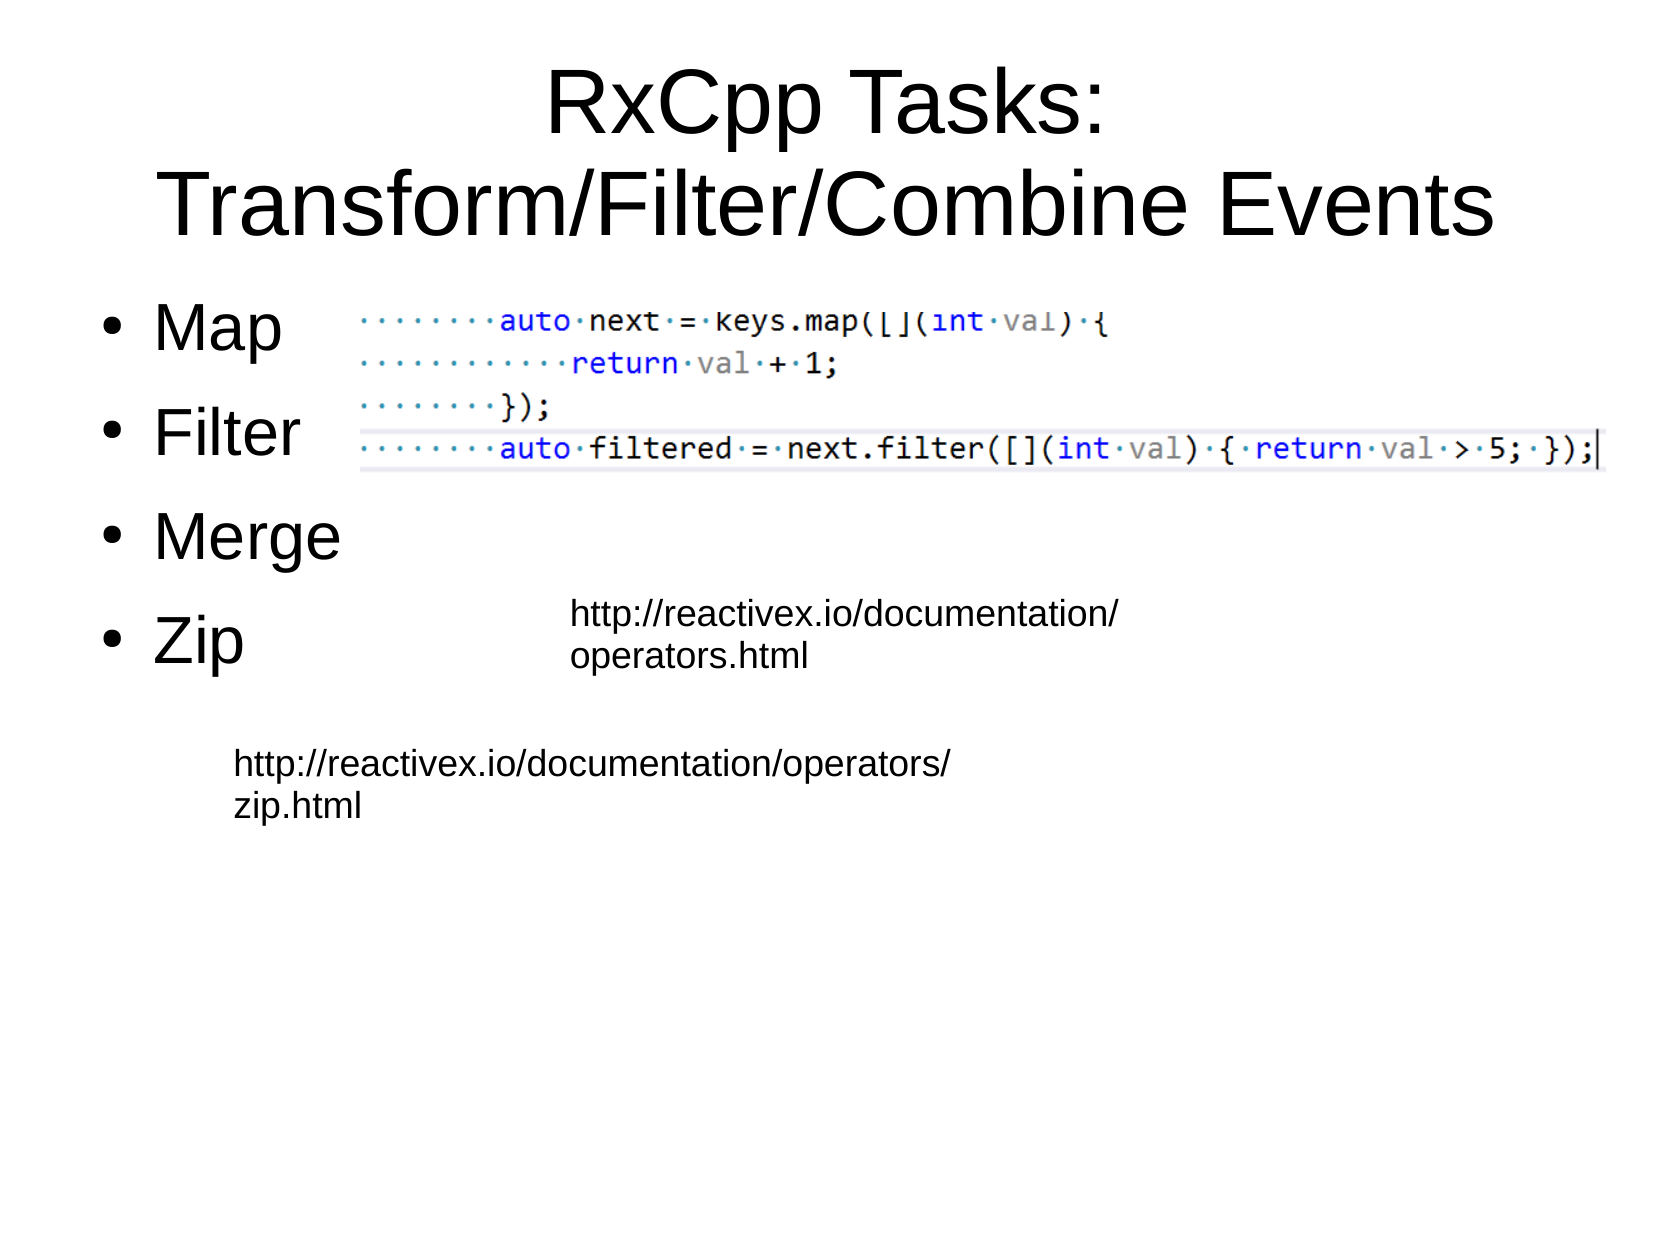

# RxCpp Tasks: Transform/Filter/Combine Events
Map
Filter
Merge
Zip
http://reactivex.io/documentation/operators.html
http://reactivex.io/documentation/operators/zip.html